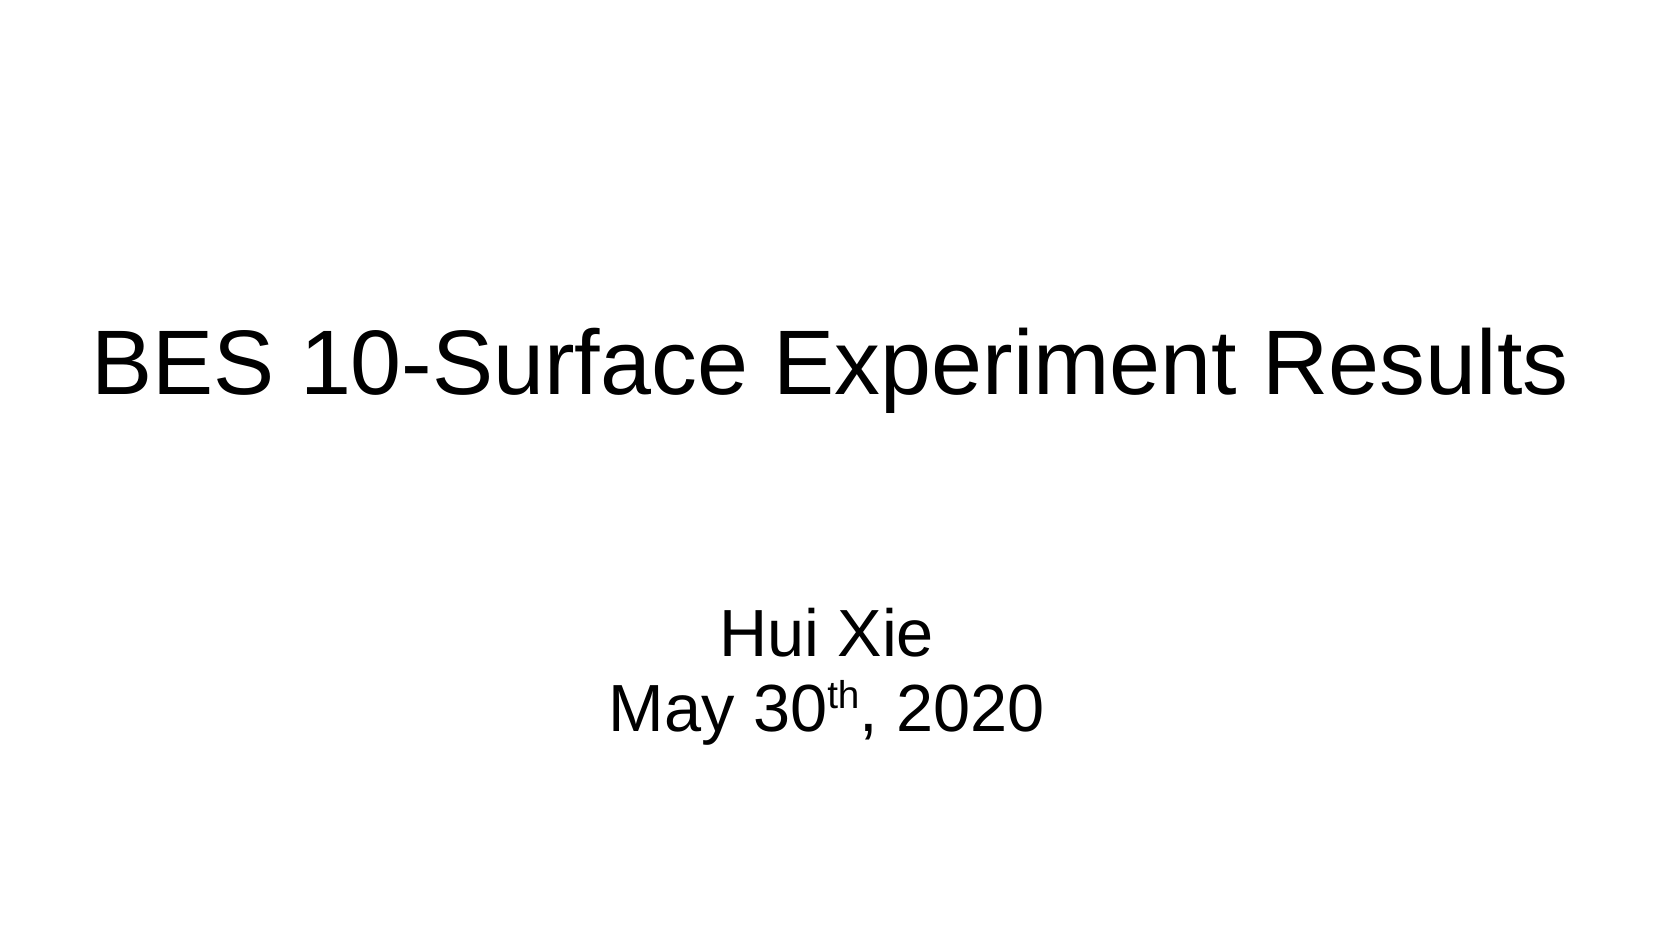

# BES 10-Surface Experiment Results
Hui Xie
May 30th, 2020